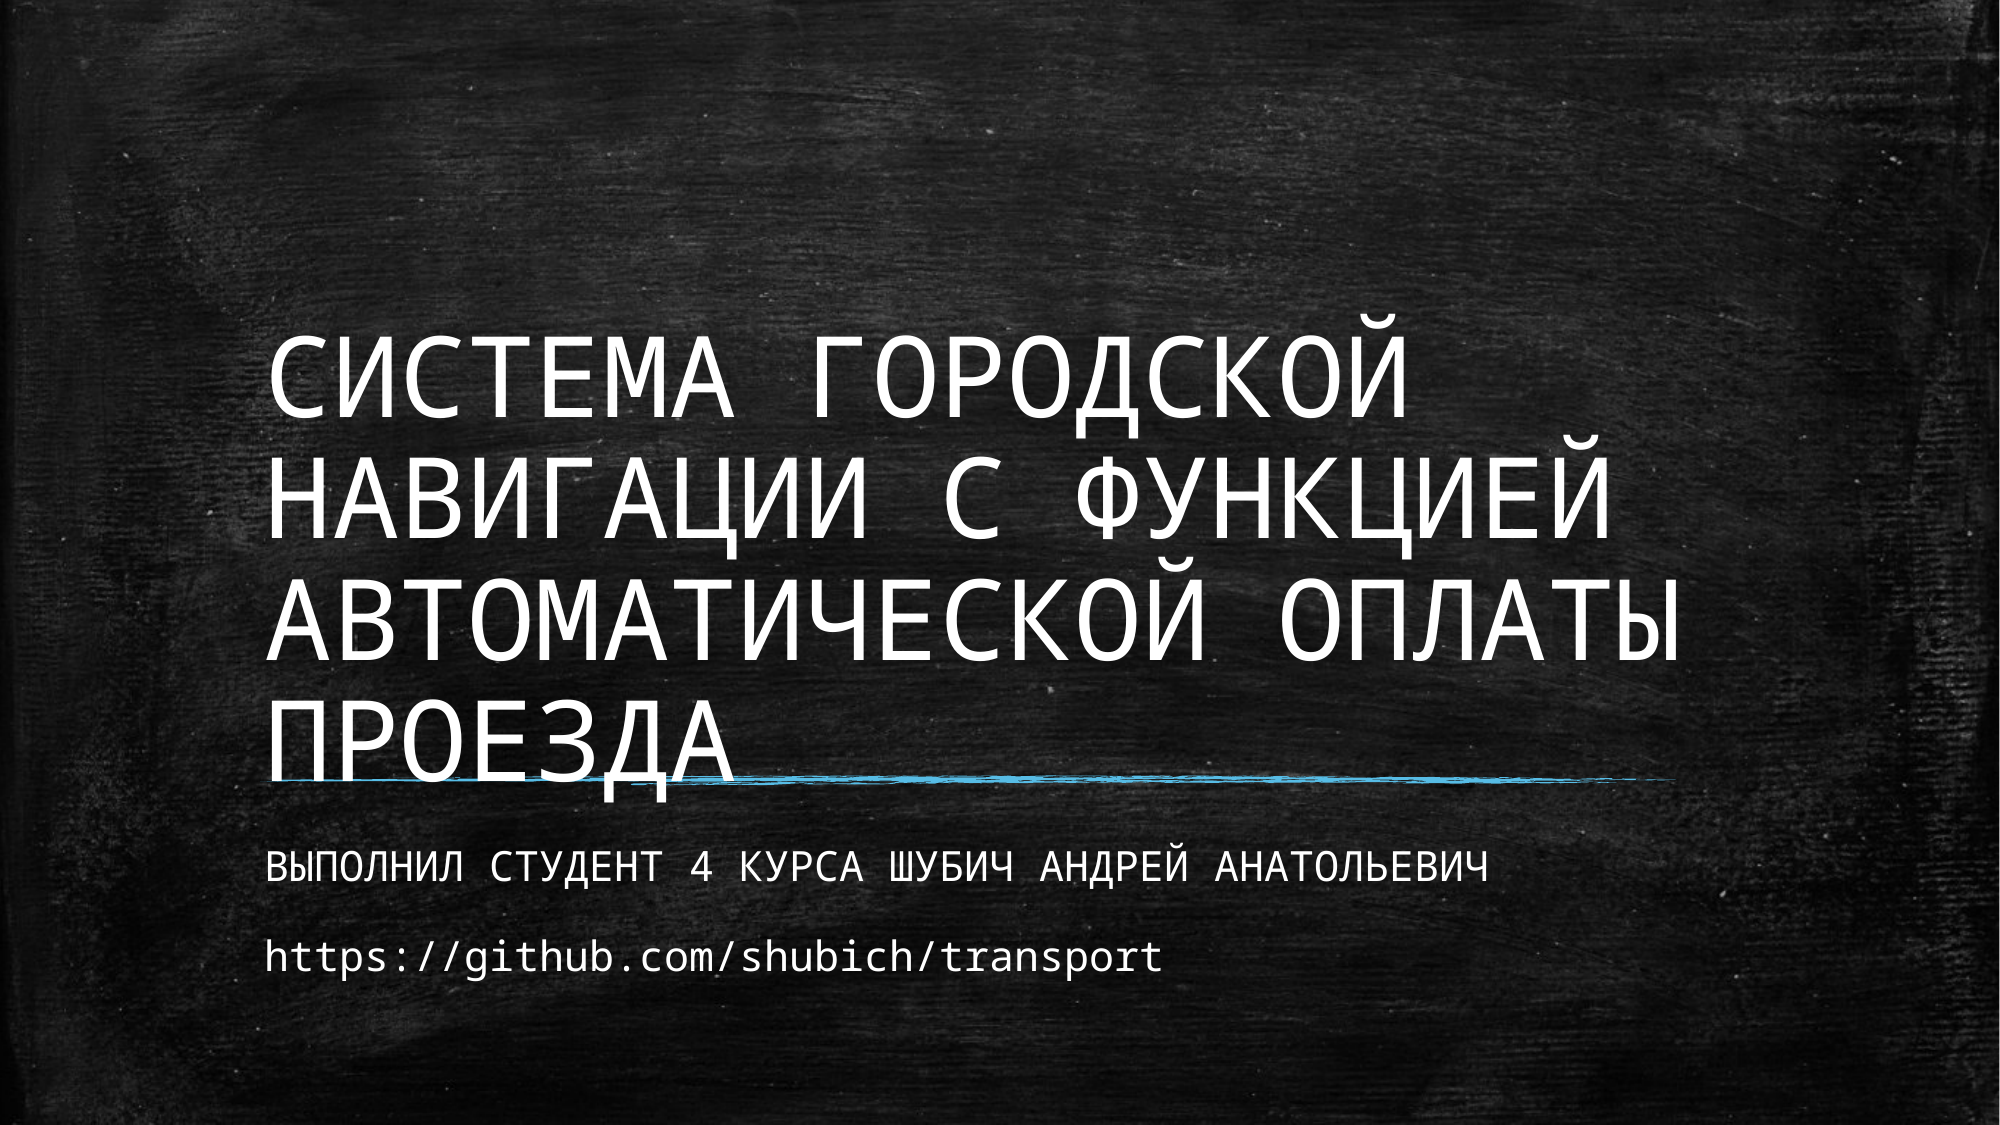

# СИСТЕМА ГОРОДСКОЙ НАВИГАЦИИ С ФУНКЦИЕЙ АВТОМАТИЧЕСКОЙ ОПЛАТЫ ПРОЕЗДА
ВЫПОЛНИЛ СТУДЕНТ 4 КУРСА ШУБИЧ АНДРЕЙ АНАТОЛЬЕВИЧ
https://github.com/shubich/transport